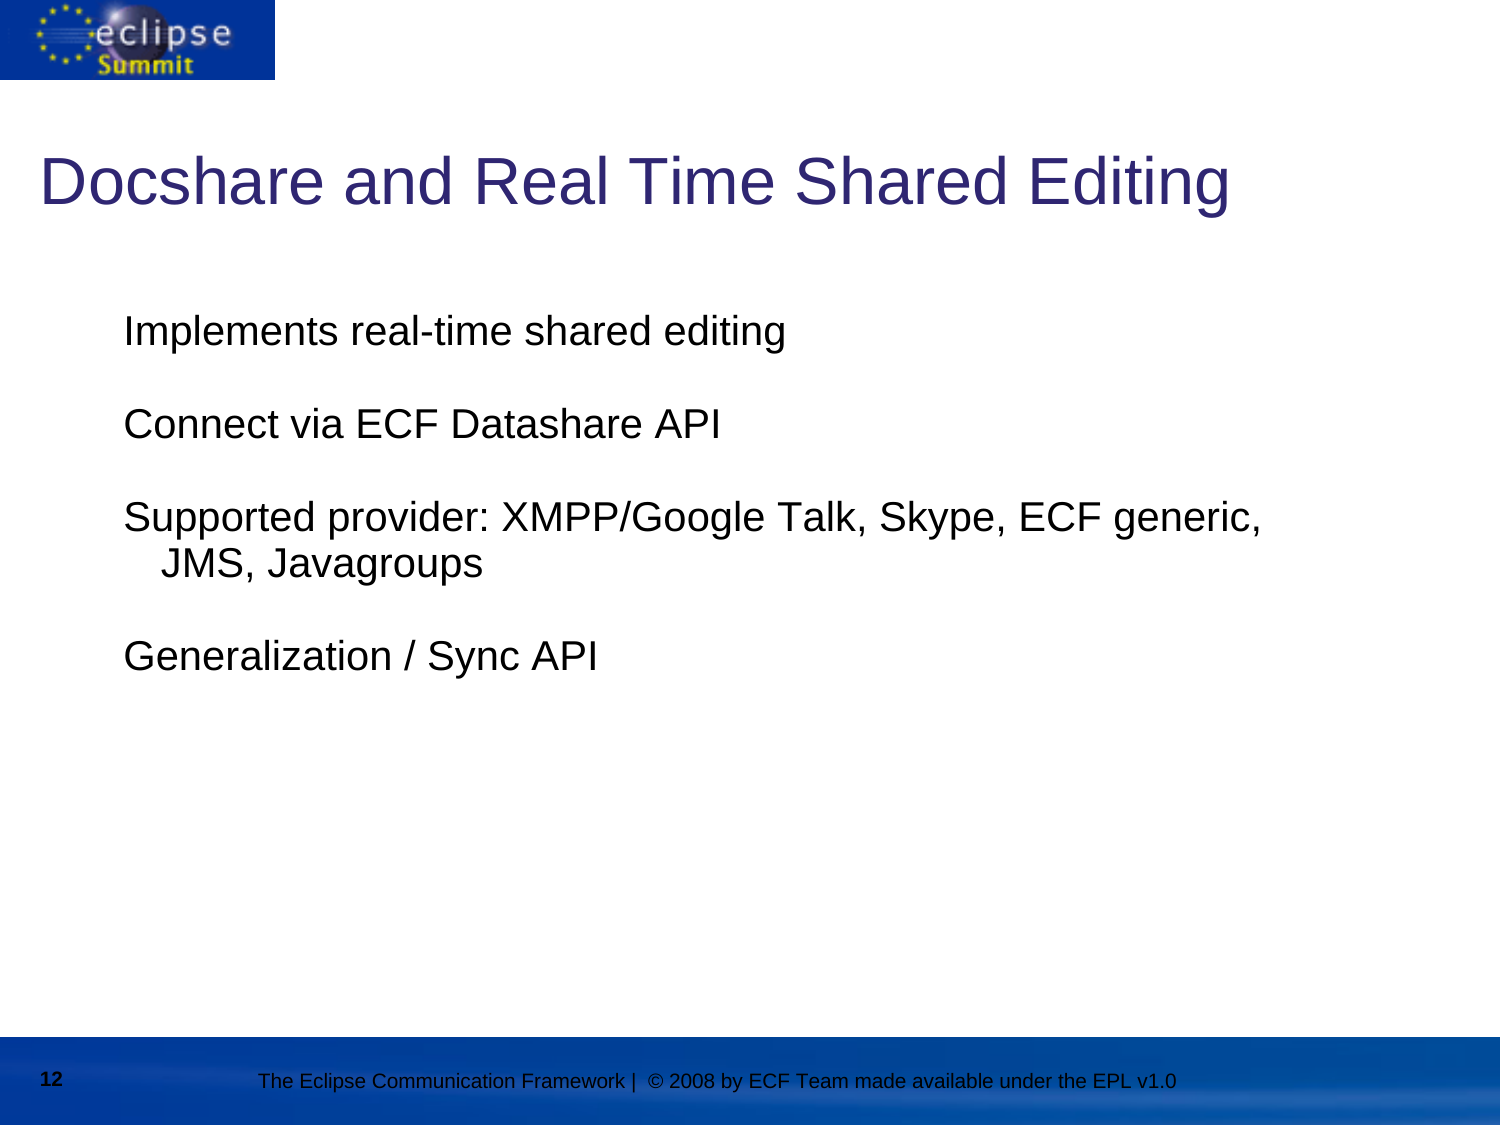

# Docshare and Real Time Shared Editing
Implements real-time shared editing
Connect via ECF Datashare API
Supported provider: XMPP/Google Talk, Skype, ECF generic, JMS, Javagroups
Generalization / Sync API
12